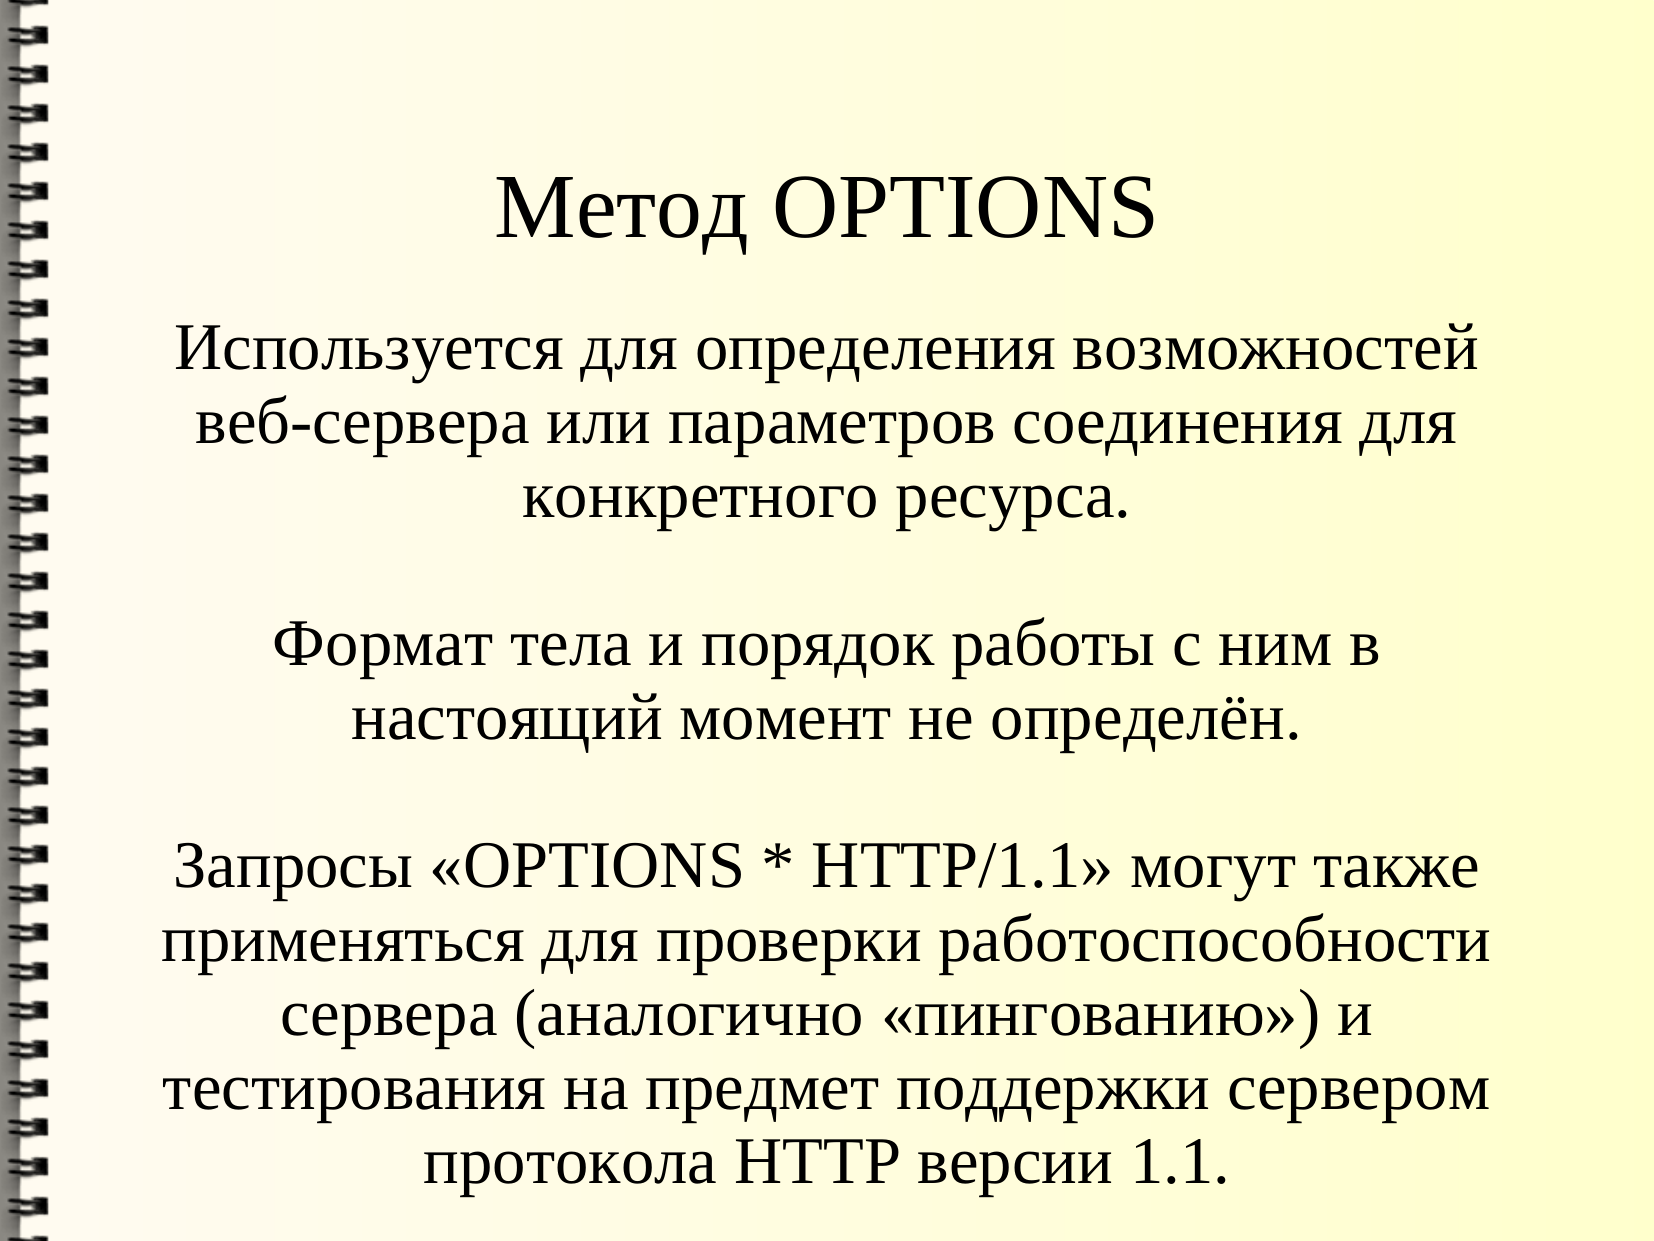

# Метод OPTIONS
Используется для определения возможностей веб-сервера или параметров соединения для конкретного ресурса.
Формат тела и порядок работы с ним в настоящий момент не определён.
Запросы «OPTIONS * HTTP/1.1» могут также применяться для проверки работоспособности сервера (аналогично «пингованию») и тестирования на предмет поддержки сервером протокола HTTP версии 1.1.